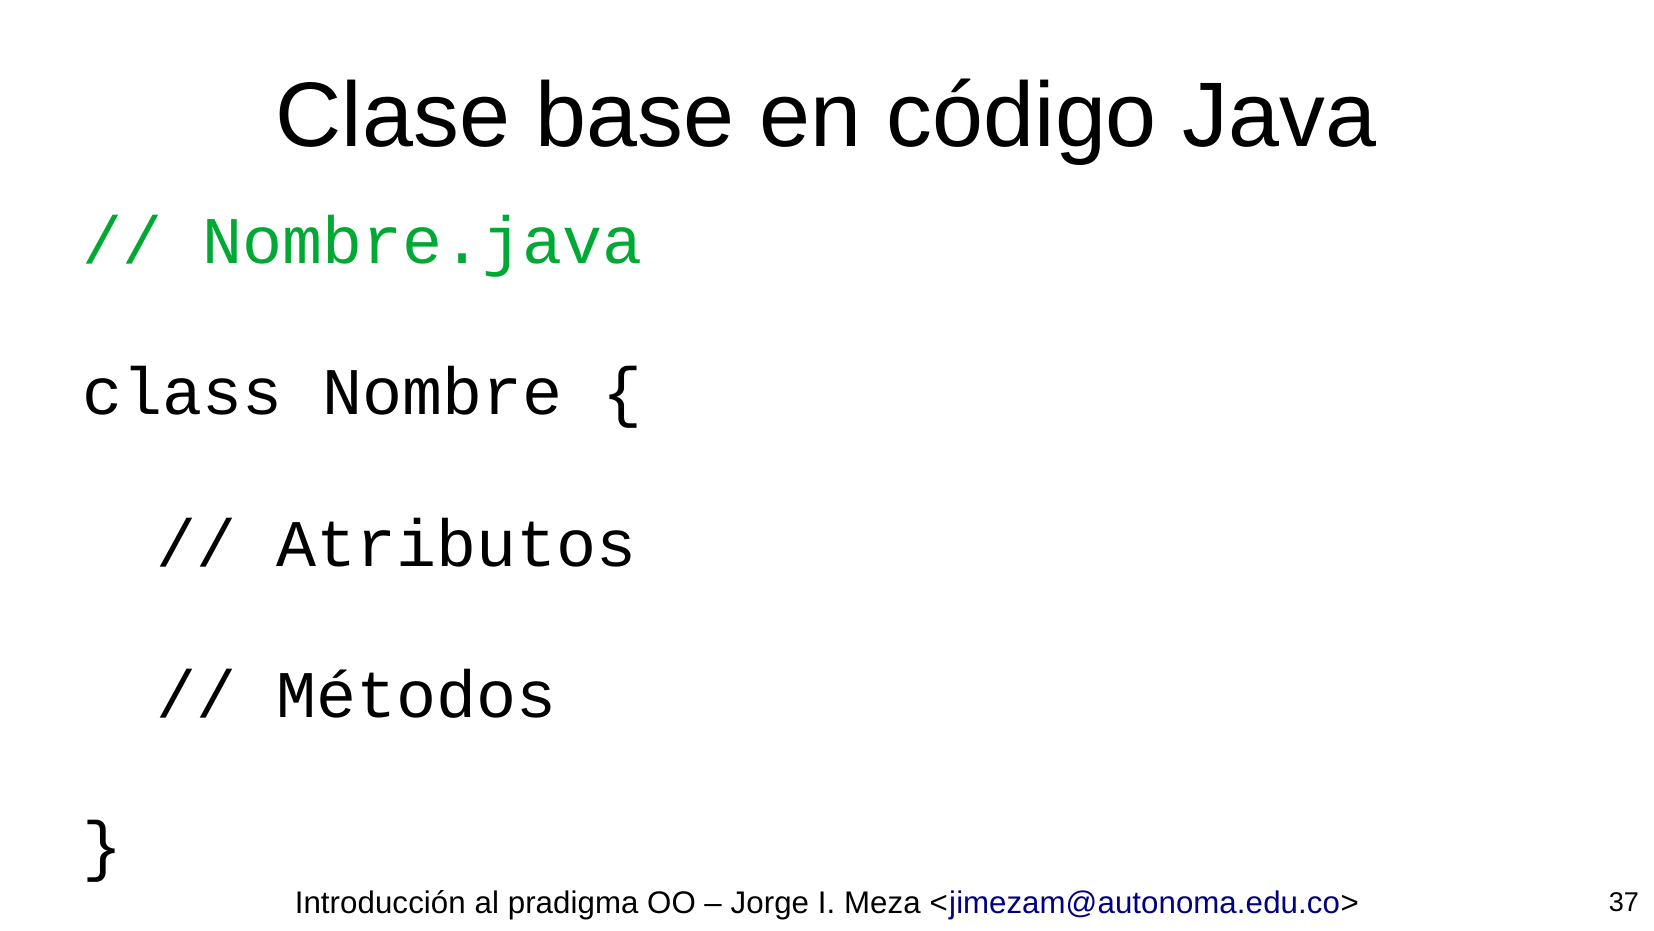

# Clase base en código Java
// Nombre.java
class Nombre {
	// Atributos
	// Métodos
}